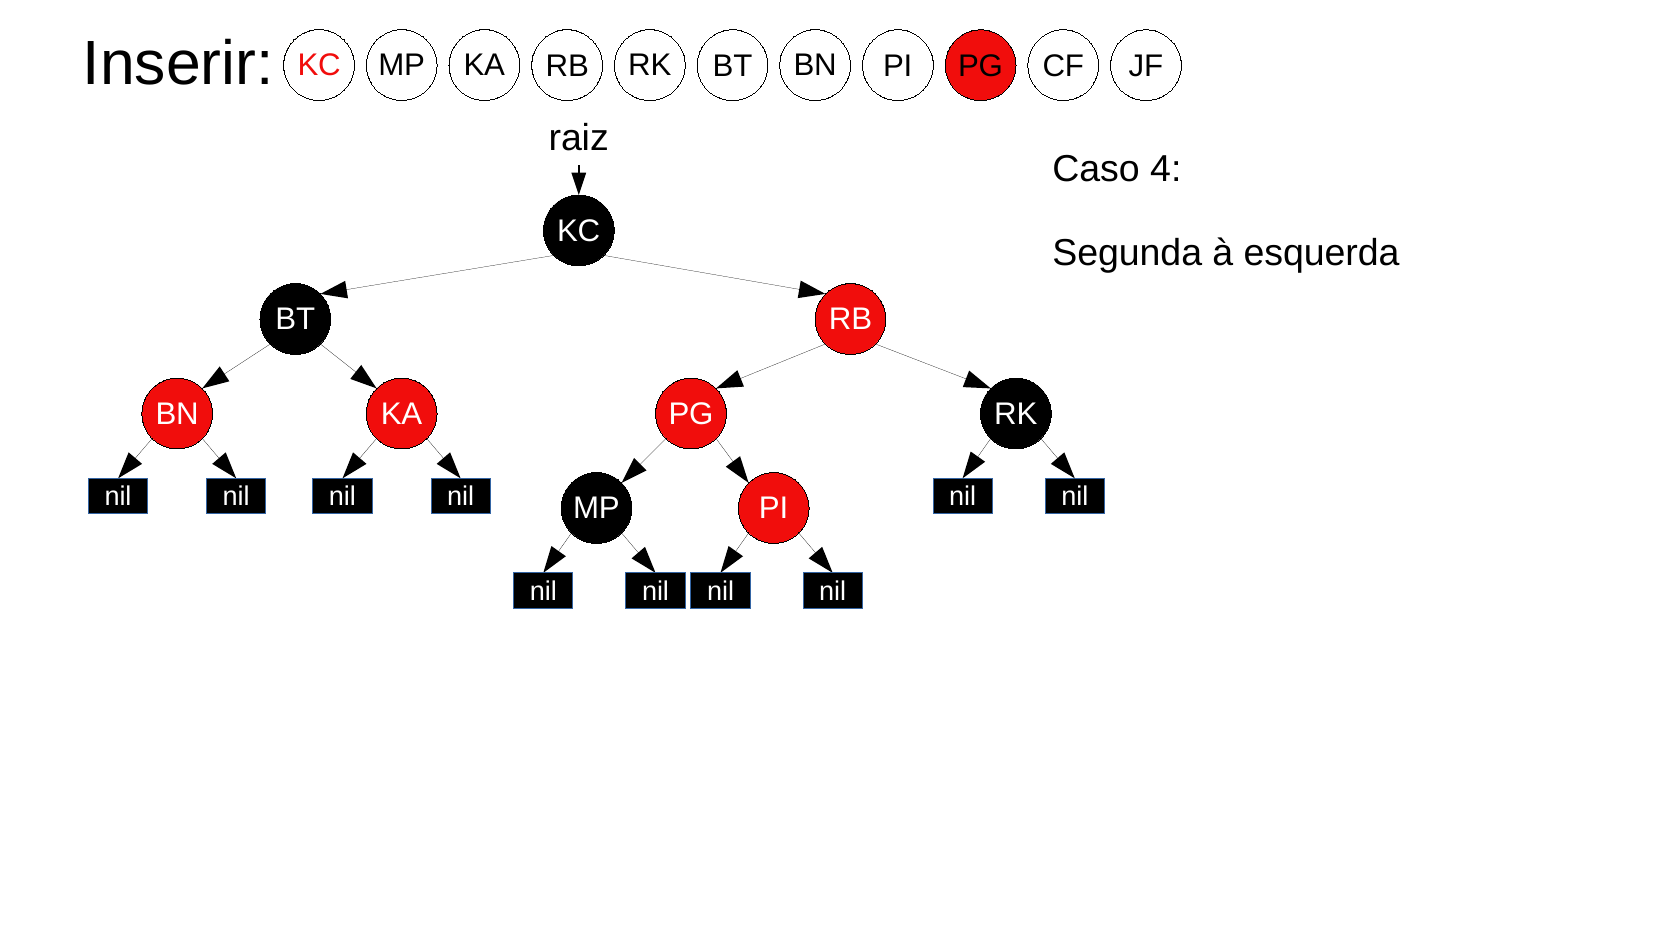

# Inserir:
KC
KC
MP
LAT
KA
LAT
RK
BN
RB
BT
PI
CF
PG
JF
raiz
Caso 4:
Segunda à esquerda
KC
BT
RB
BN
KA
PG
RK
MP
PI
nil
nil
nil
nil
nil
nil
nil
nil
nil
nil